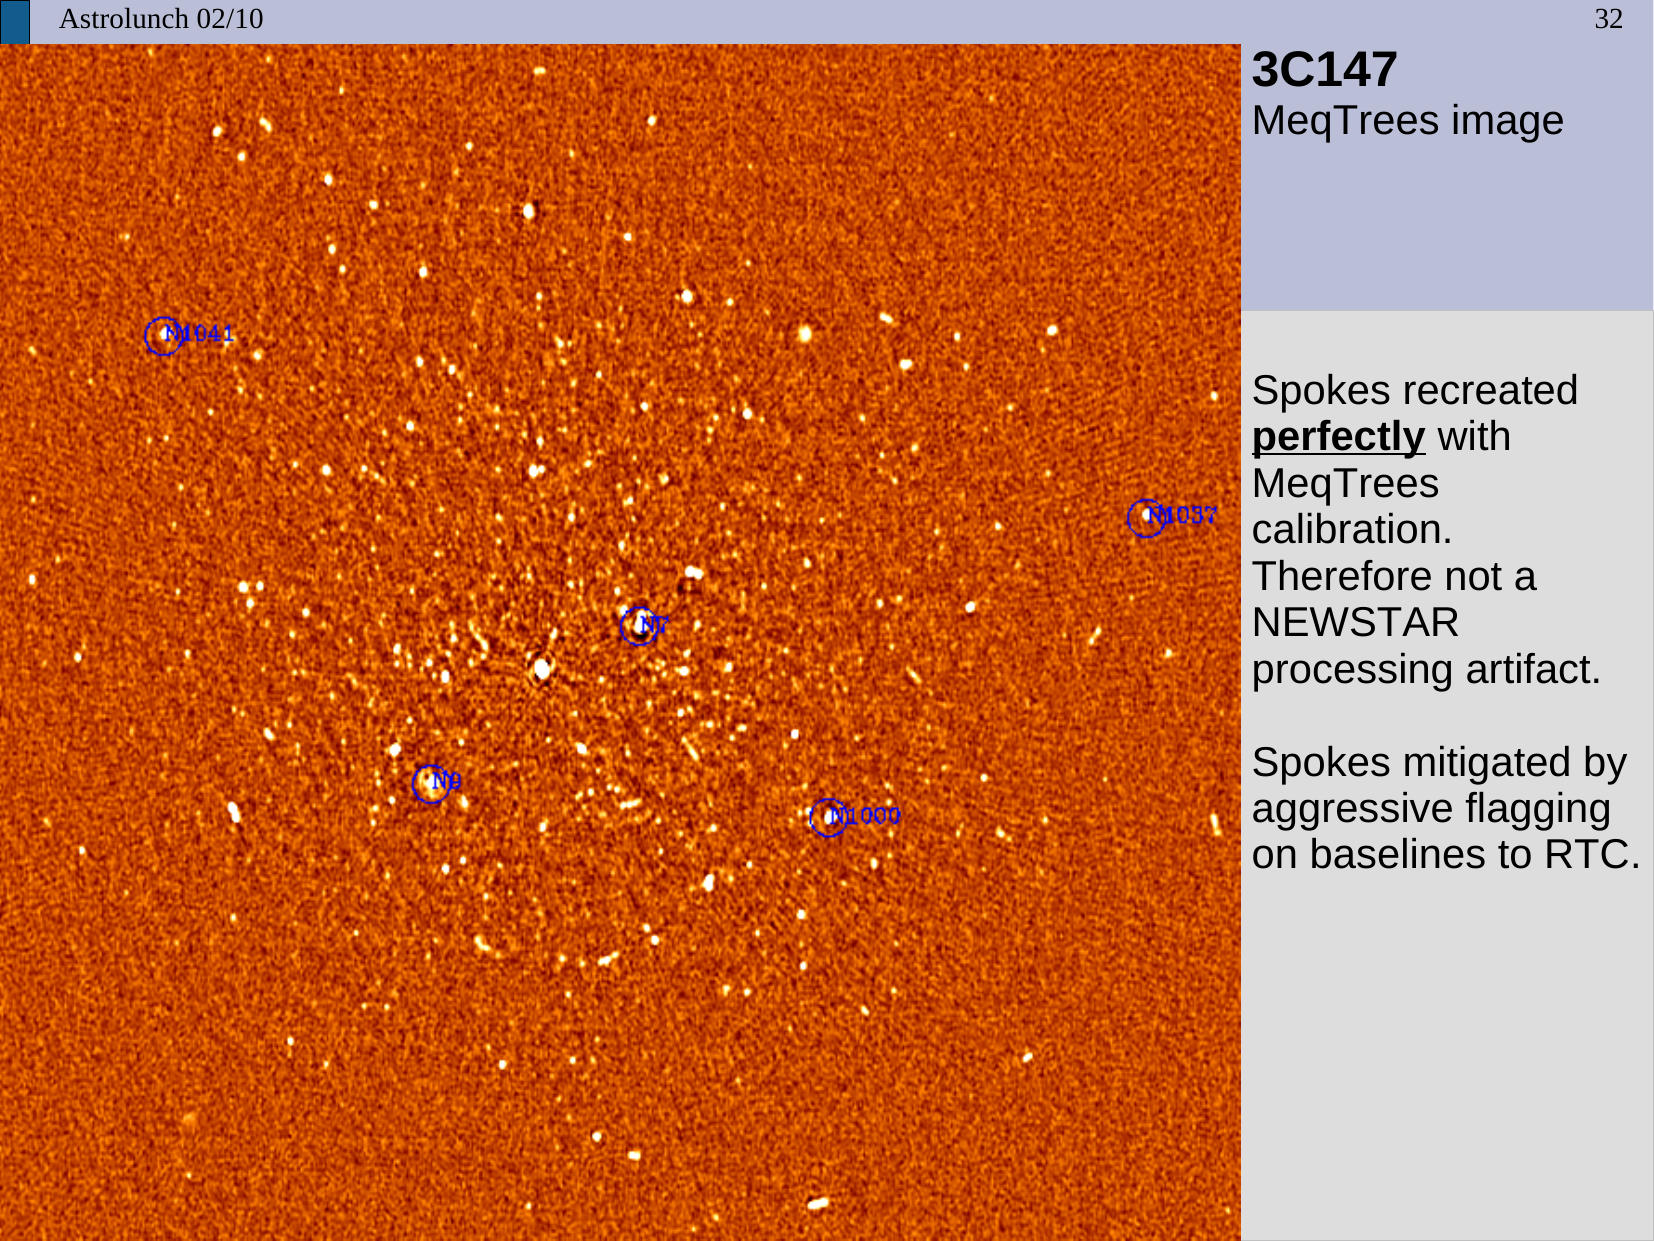

Astrolunch 02/10
32
3C147
MeqTrees image
Spokes recreated perfectly with MeqTrees calibration. Therefore not a NEWSTAR processing artifact.
Spokes mitigated by aggressive flagging on baselines to RTC.
#